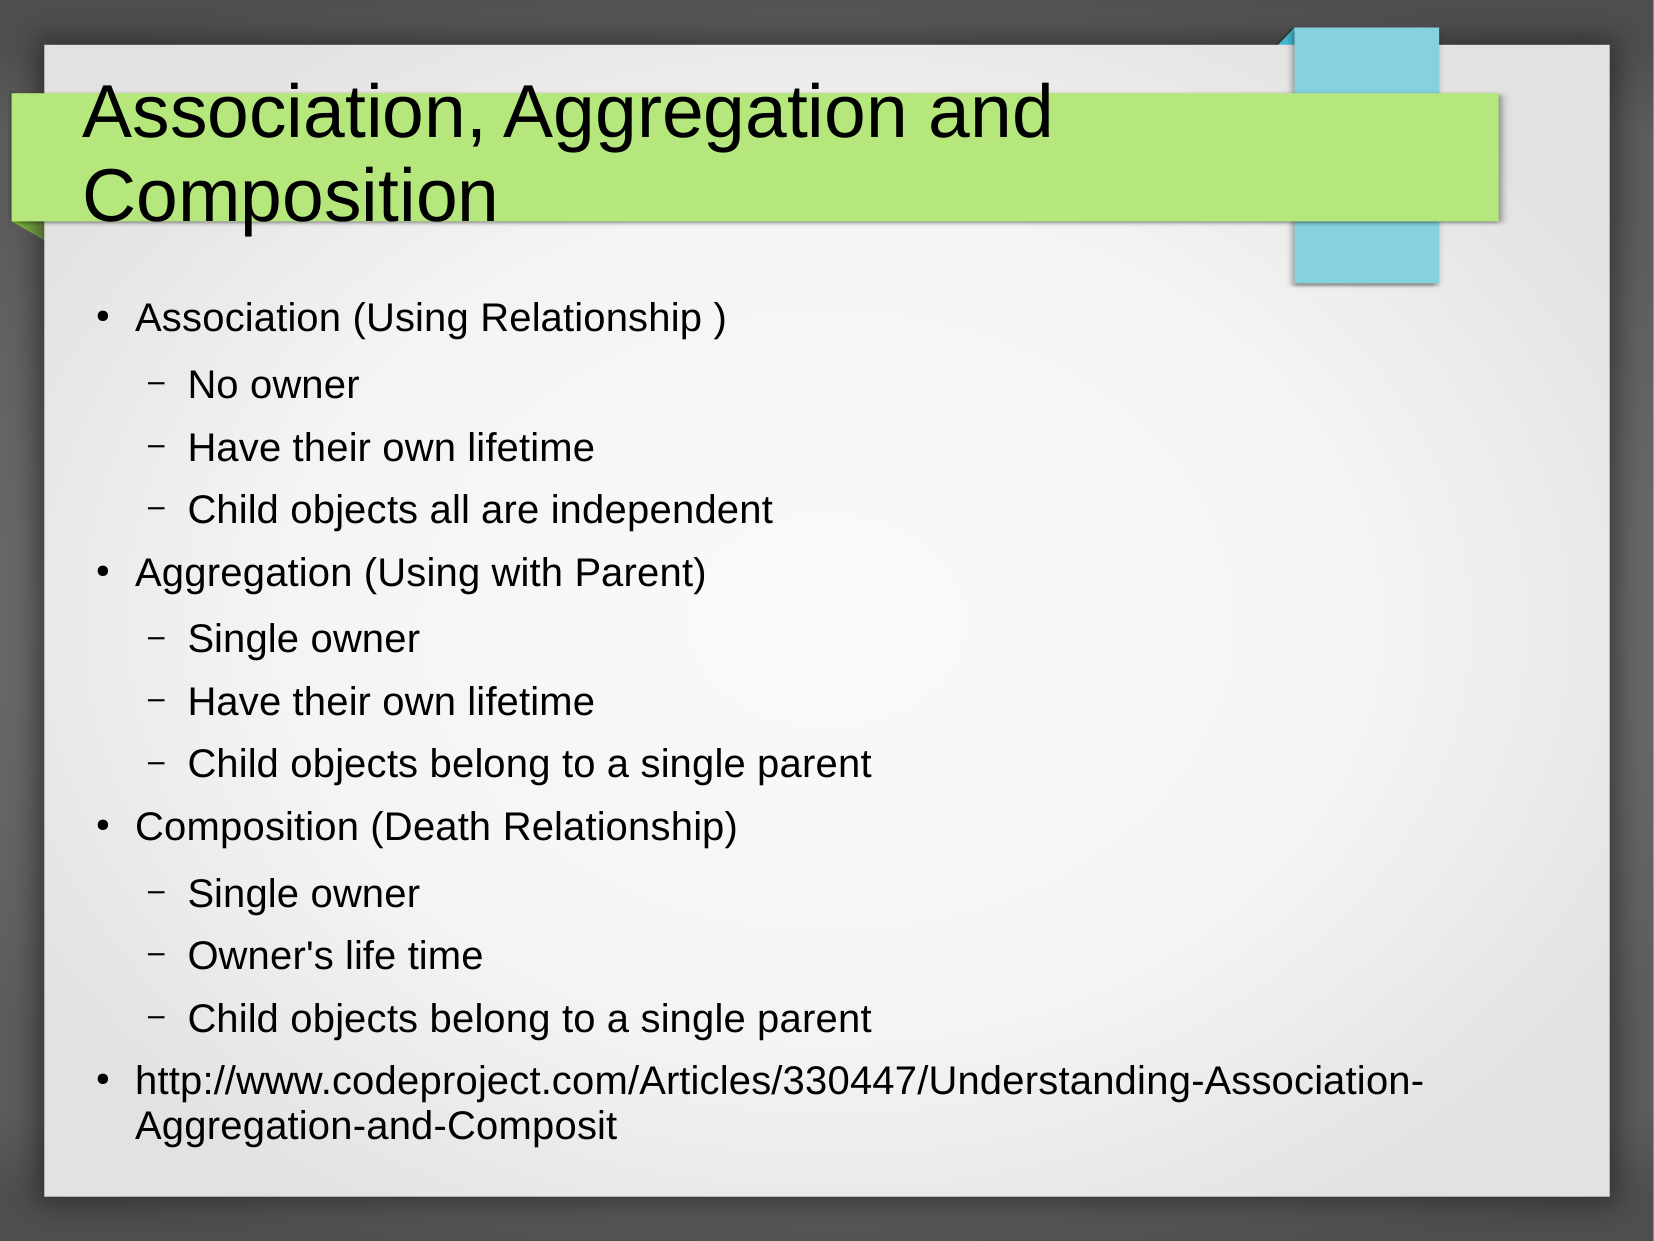

# Association, Aggregation and Composition
Association (Using Relationship )
No owner
Have their own lifetime
Child objects all are independent
Aggregation (Using with Parent)
Single owner
Have their own lifetime
Child objects belong to a single parent
Composition (Death Relationship)
Single owner
Owner's life time
Child objects belong to a single parent
http://www.codeproject.com/Articles/330447/Understanding-Association-Aggregation-and-Composit